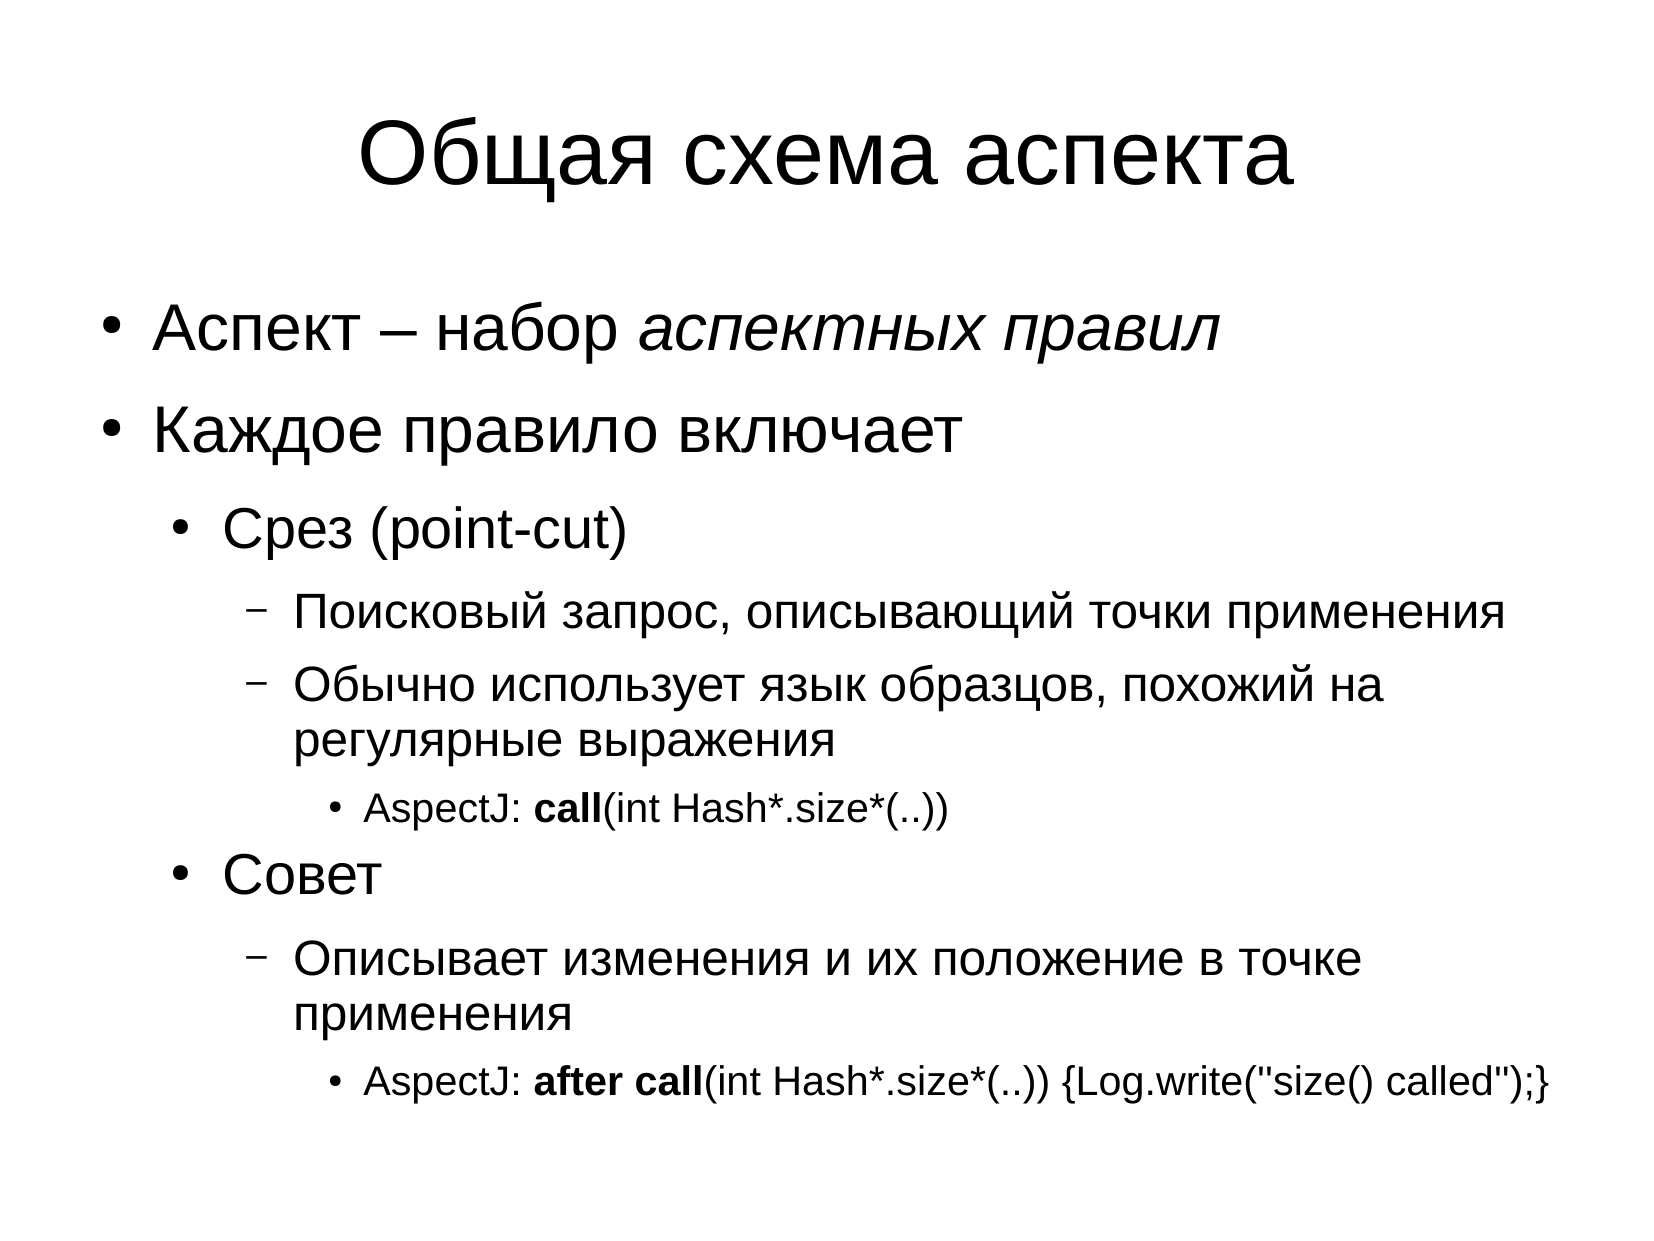

# Общая схема аспекта
Аспект – набор аспектных правил
Каждое правило включает
Срез (point-cut)
Поисковый запрос, описывающий точки применения
Обычно использует язык образцов, похожий на регулярные выражения
AspectJ: call(int Hash*.size*(..))
Совет
Описывает изменения и их положение в точке применения
AspectJ: after call(int Hash*.size*(..)) {Log.write(''size() called'');}